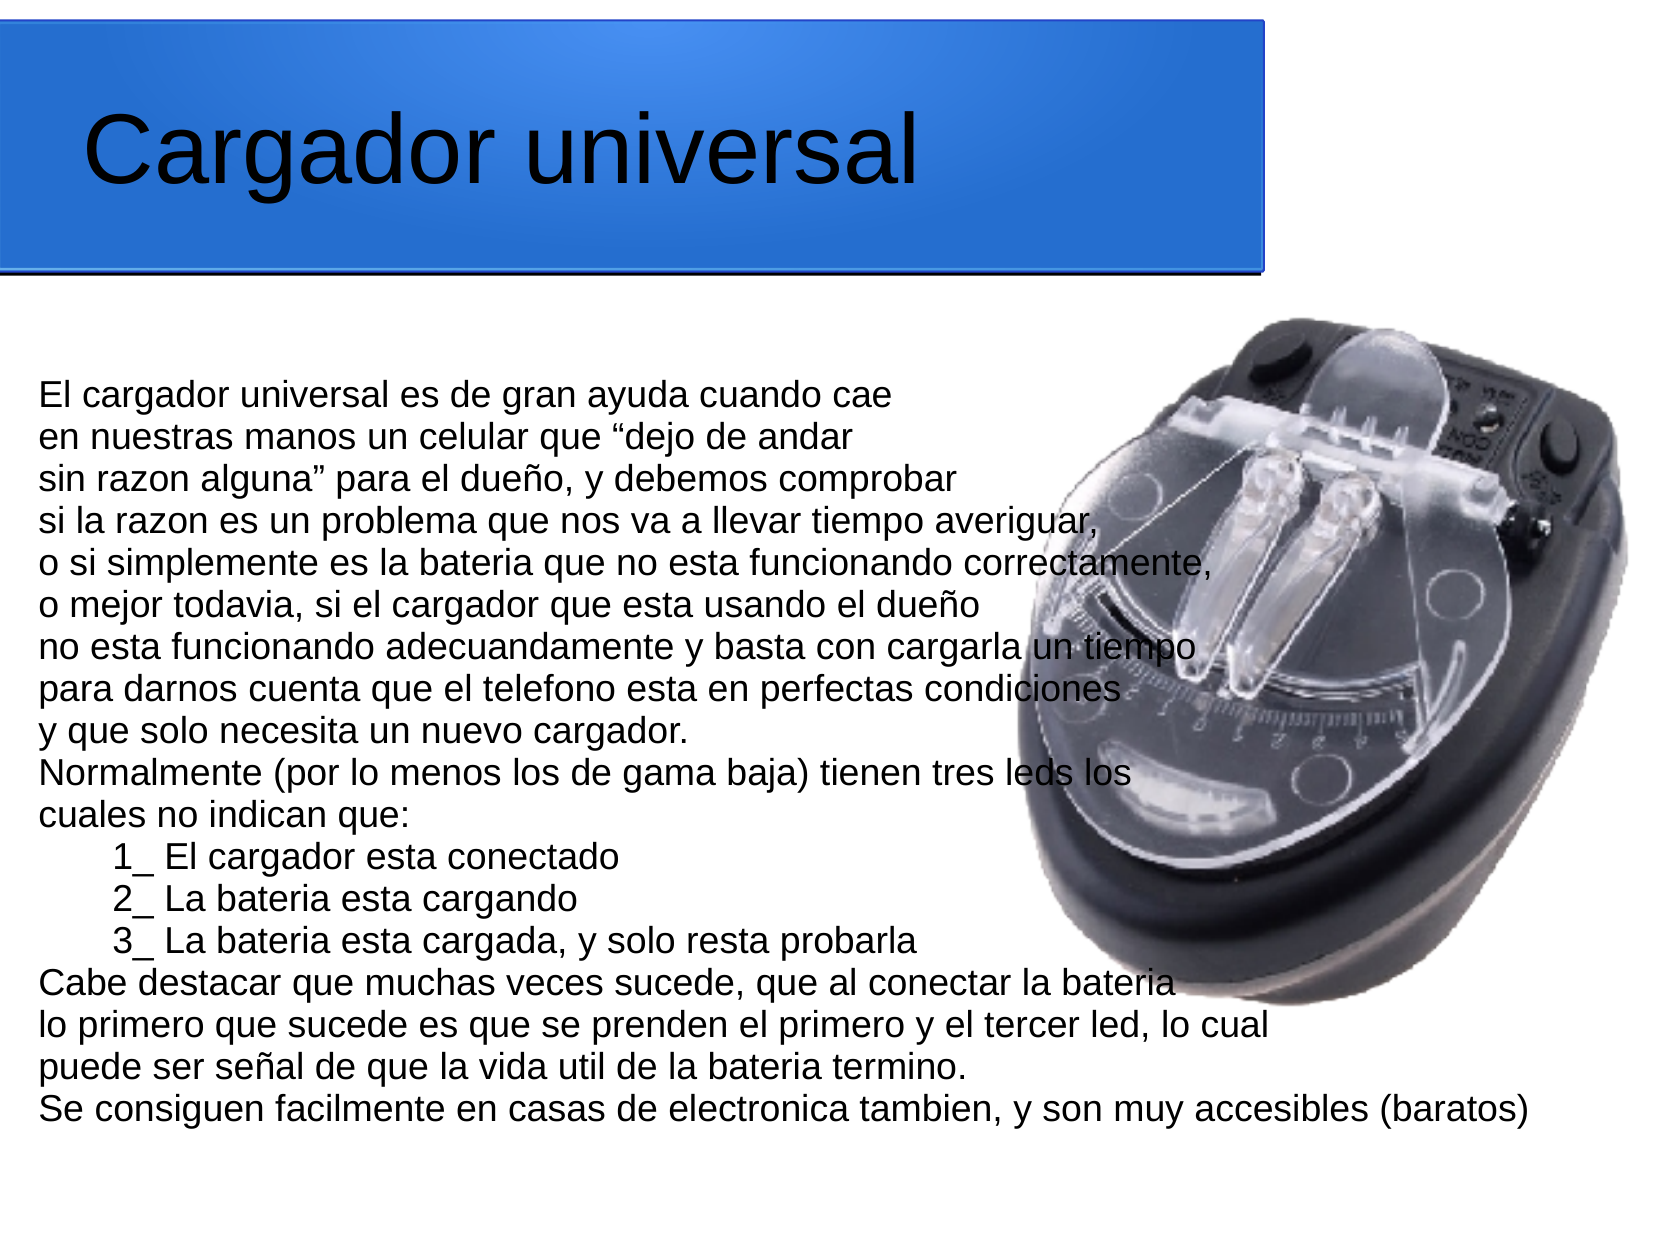

# Cargador universal
El cargador universal es de gran ayuda cuando cae
en nuestras manos un celular que “dejo de andar
sin razon alguna” para el dueño, y debemos comprobar
si la razon es un problema que nos va a llevar tiempo averiguar,
o si simplemente es la bateria que no esta funcionando correctamente,
o mejor todavia, si el cargador que esta usando el dueño
no esta funcionando adecuandamente y basta con cargarla un tiempo
para darnos cuenta que el telefono esta en perfectas condiciones
y que solo necesita un nuevo cargador.
Normalmente (por lo menos los de gama baja) tienen tres leds los
cuales no indican que:
	1_ El cargador esta conectado
	2_ La bateria esta cargando
	3_ La bateria esta cargada, y solo resta probarla
Cabe destacar que muchas veces sucede, que al conectar la bateria
lo primero que sucede es que se prenden el primero y el tercer led, lo cual
puede ser señal de que la vida util de la bateria termino.
Se consiguen facilmente en casas de electronica tambien, y son muy accesibles (baratos)